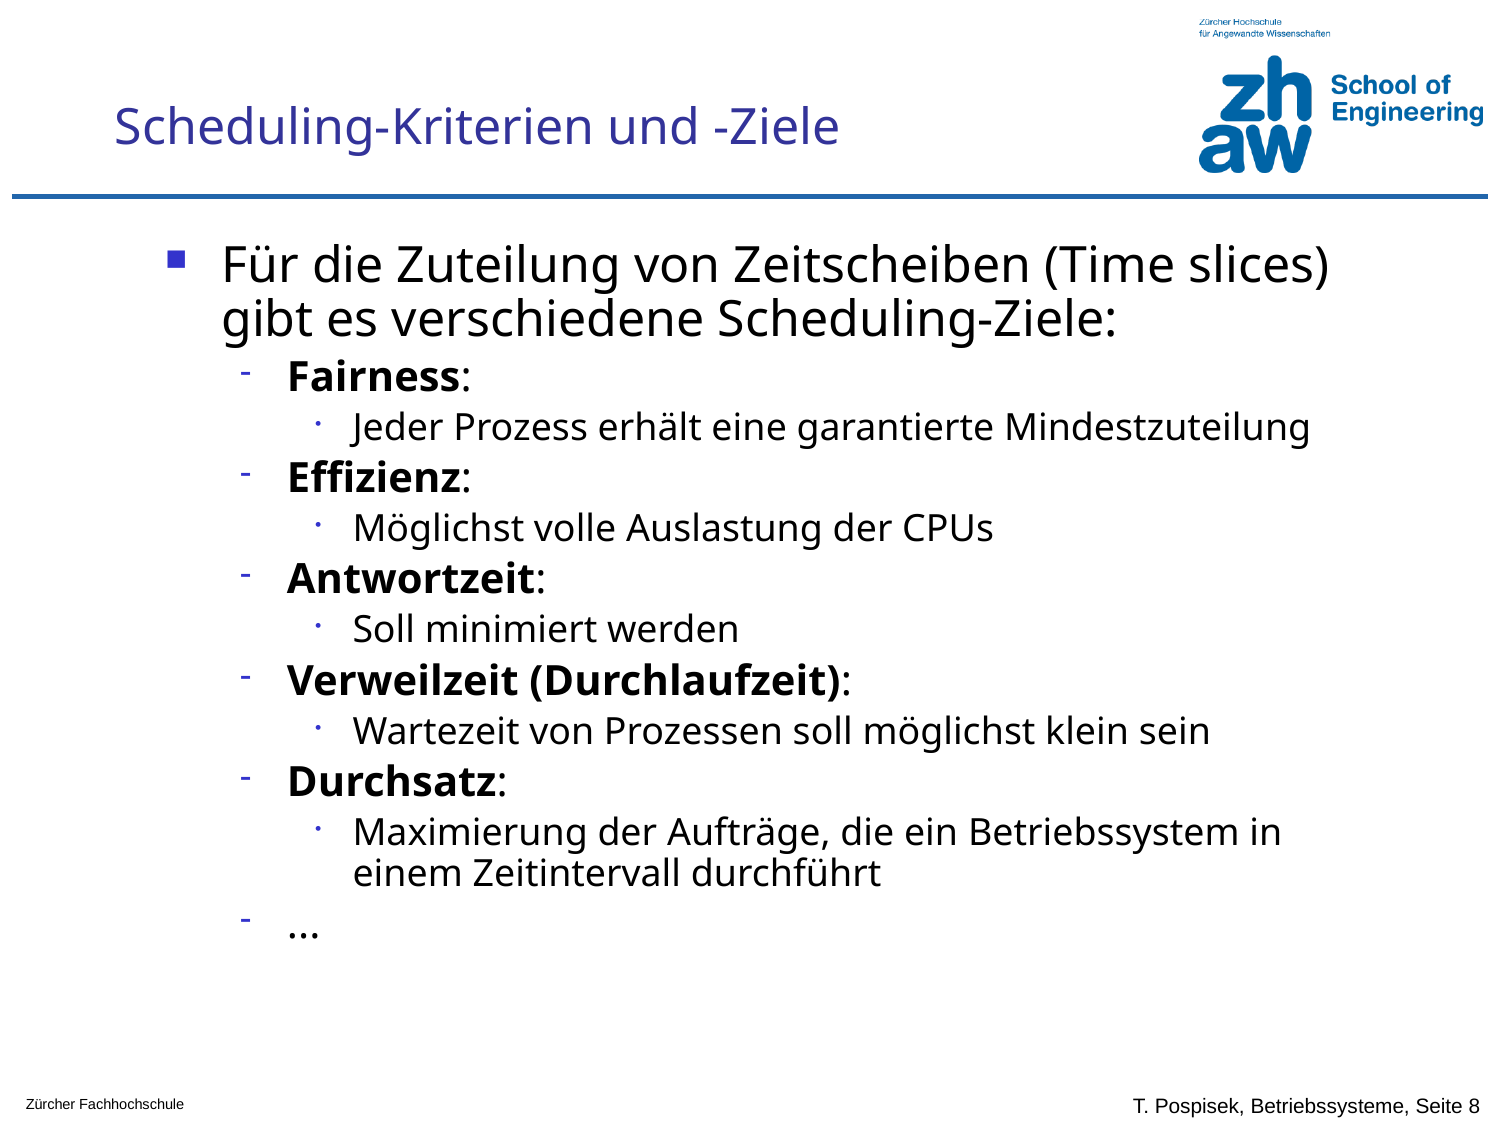

# Scheduling-Kriterien und -Ziele
Für die Zuteilung von Zeitscheiben (Time slices) gibt es verschiedene Scheduling-Ziele:
Fairness:
Jeder Prozess erhält eine garantierte Mindestzuteilung
Effizienz:
Möglichst volle Auslastung der CPUs
Antwortzeit:
Soll minimiert werden
Verweilzeit (Durchlaufzeit):
Wartezeit von Prozessen soll möglichst klein sein
Durchsatz:
Maximierung der Aufträge, die ein Betriebssystem in einem Zeitintervall durchführt
...